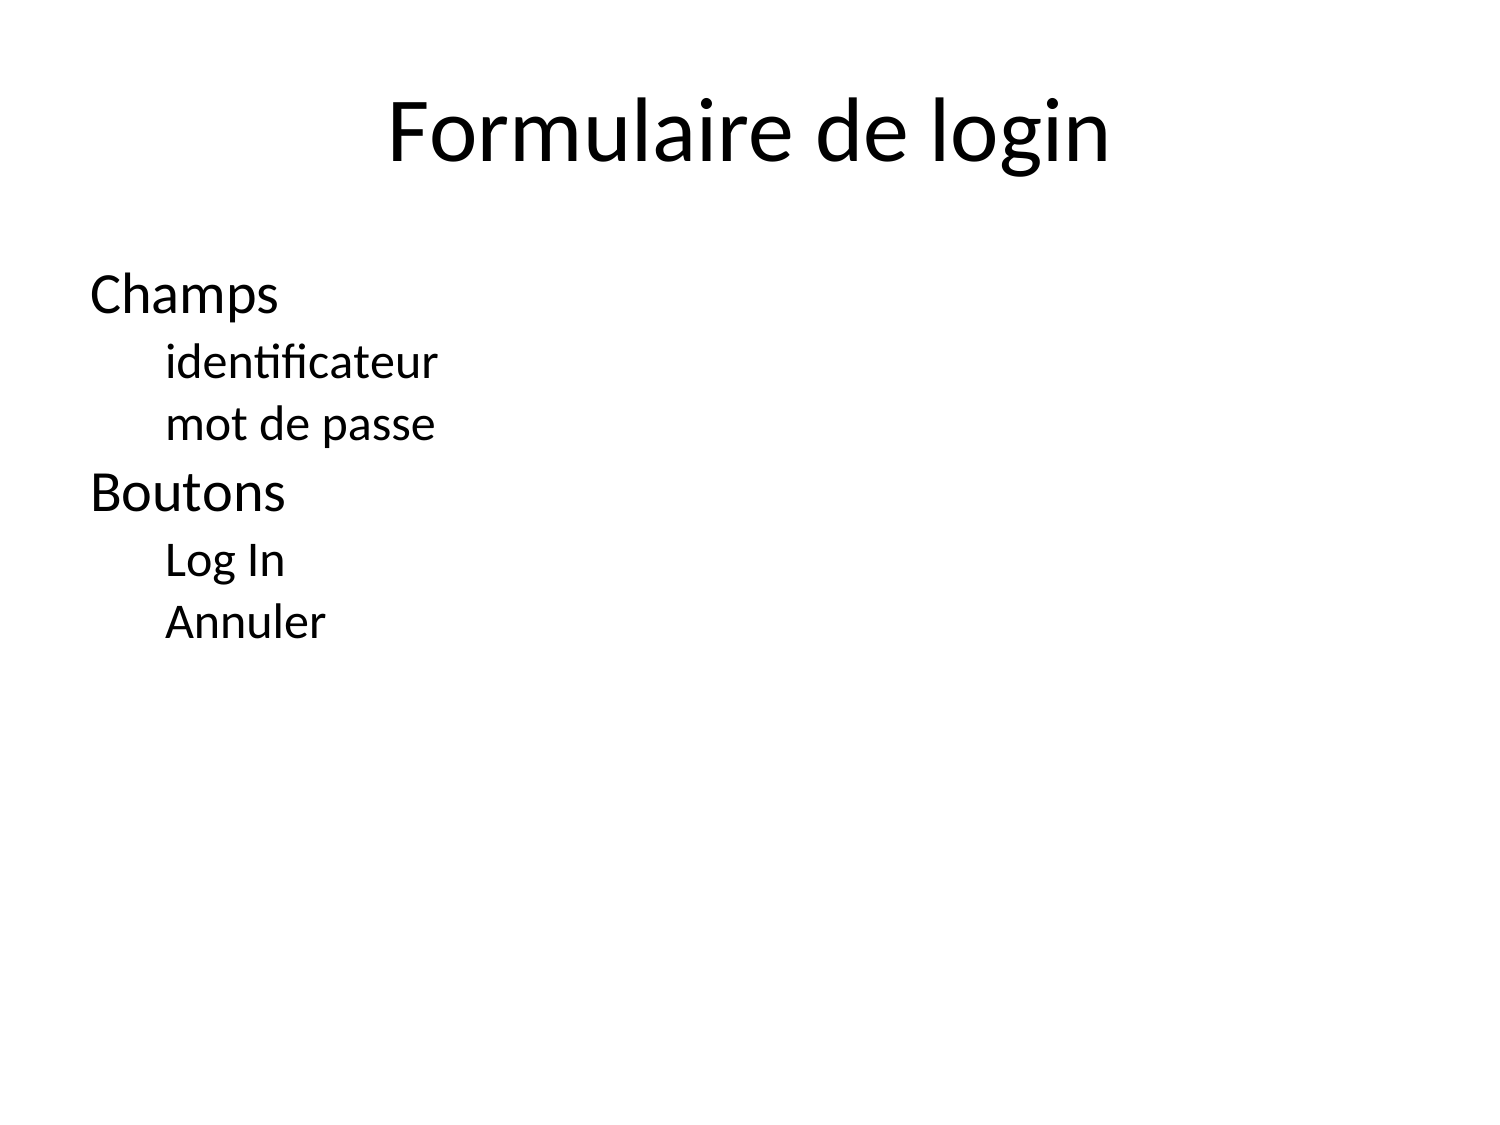

# Formulaire de login
Champs
identificateur
mot de passe
Boutons
Log In
Annuler